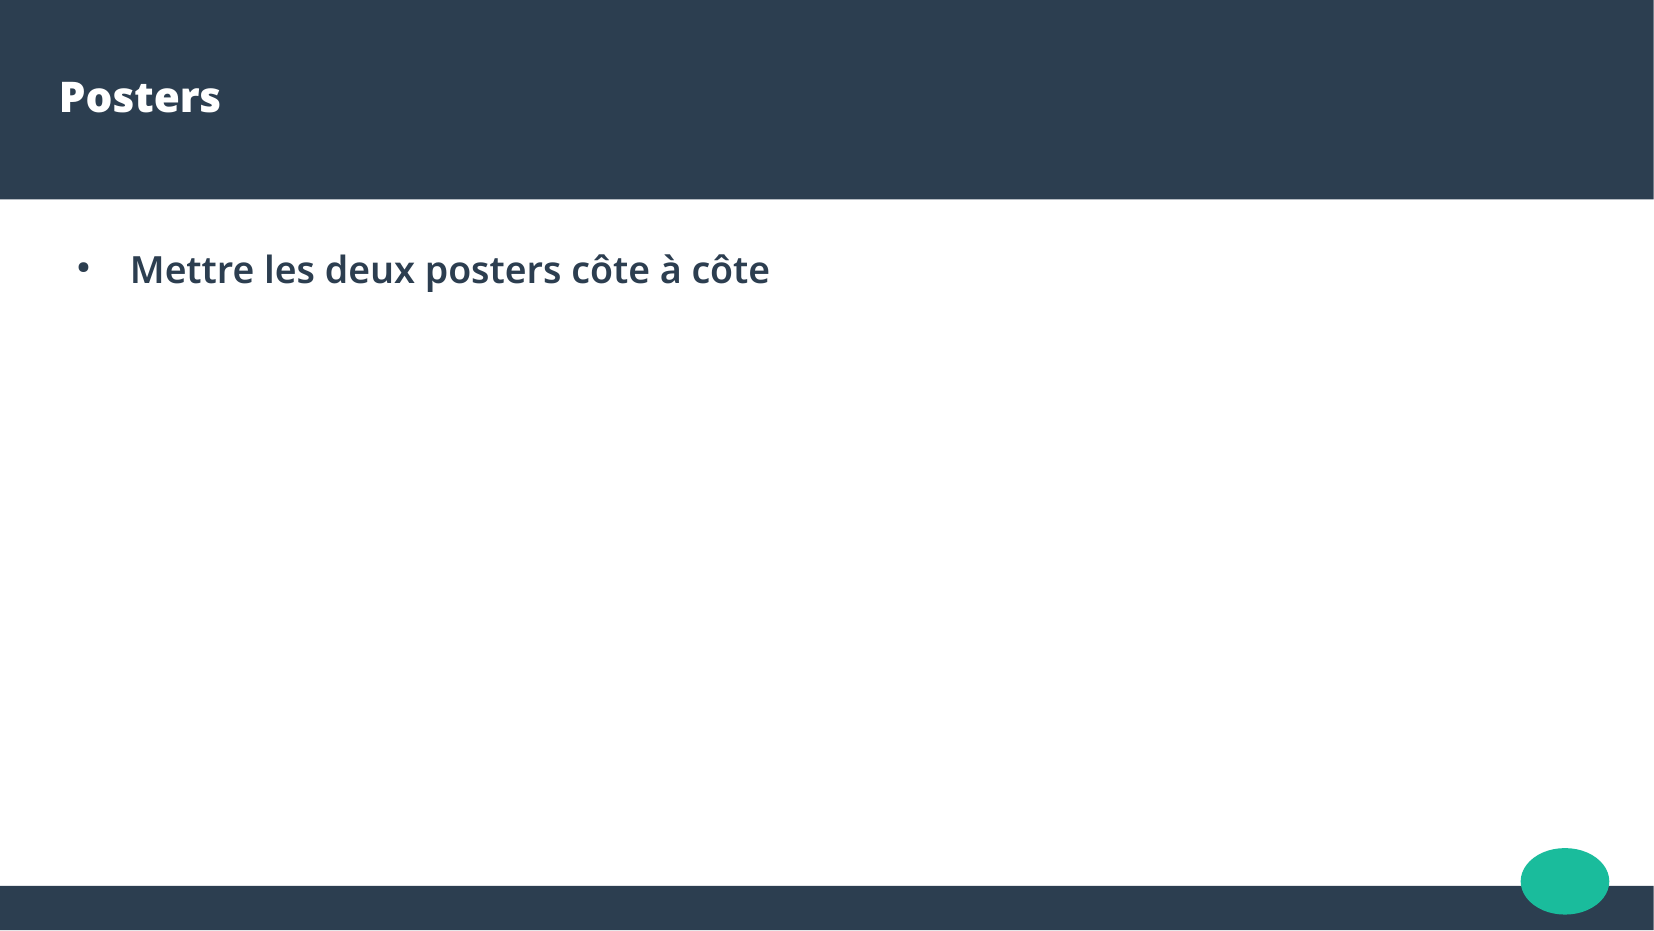

# Posters
Mettre les deux posters côte à côte